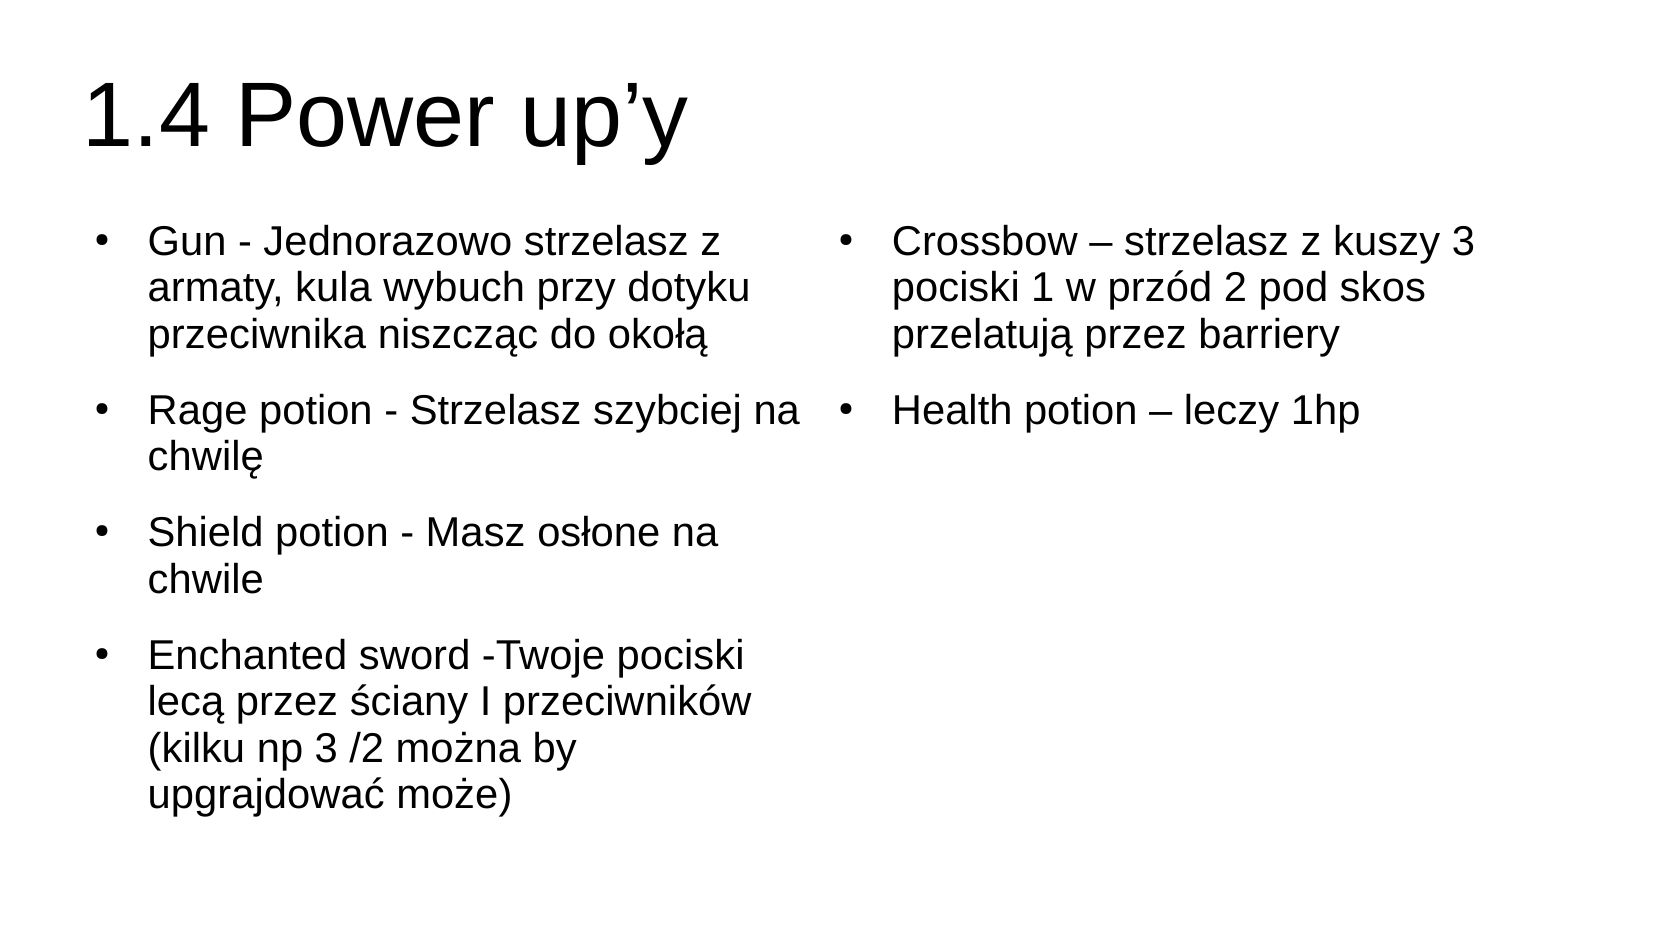

# 1.4 Power up’y
Gun - Jednorazowo strzelasz z armaty, kula wybuch przy dotyku przeciwnika niszcząc do okołą
Rage potion - Strzelasz szybciej na chwilę
Shield potion - Masz osłone na chwile
Enchanted sword -Twoje pociski lecą przez ściany I przeciwników (kilku np 3 /2 można by upgrajdować może)
Crossbow – strzelasz z kuszy 3 pociski 1 w przód 2 pod skos przelatują przez barriery
Health potion – leczy 1hp